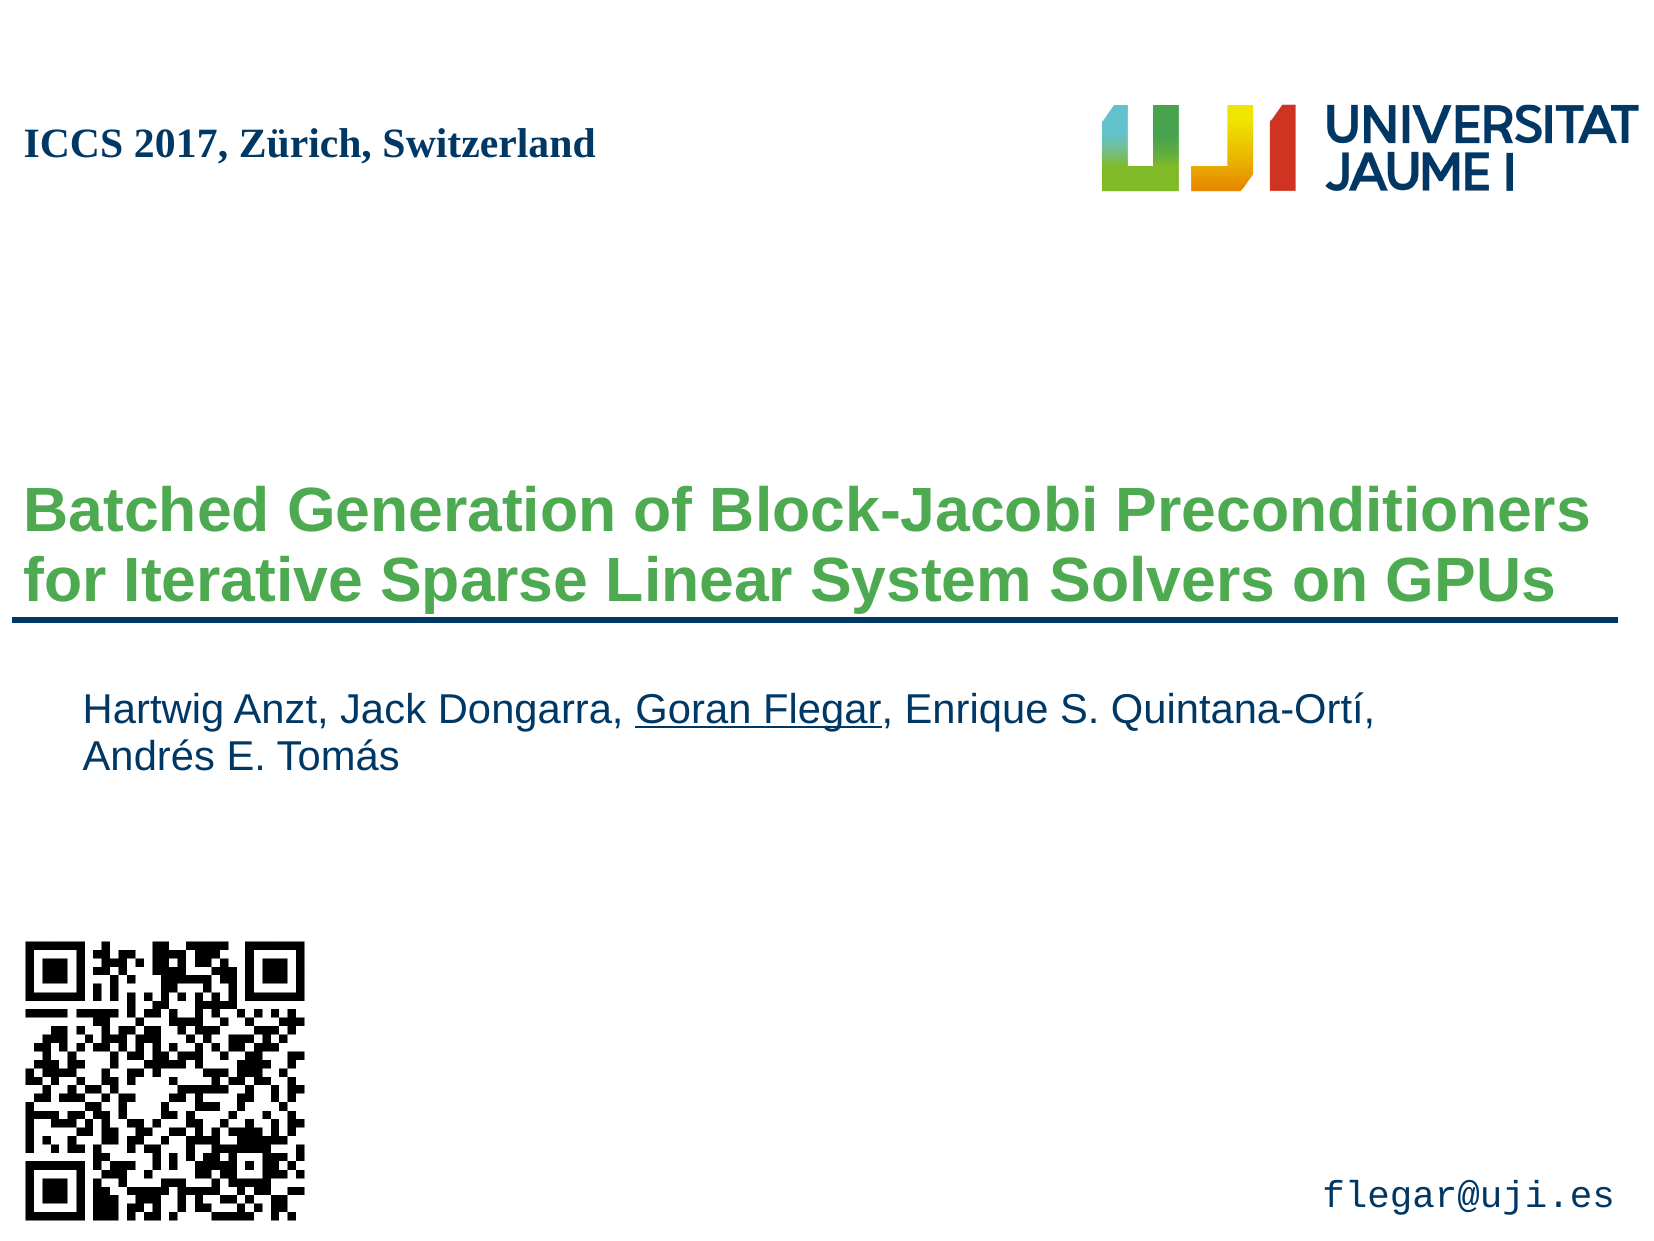

ICCS 2017, Zürich, Switzerland
# Batched Generation of Block-Jacobi Preconditioners for Iterative Sparse Linear System Solvers on GPUs
Hartwig Anzt, Jack Dongarra, Goran Flegar, Enrique S. Quintana-Ortí,
Andrés E. Tomás